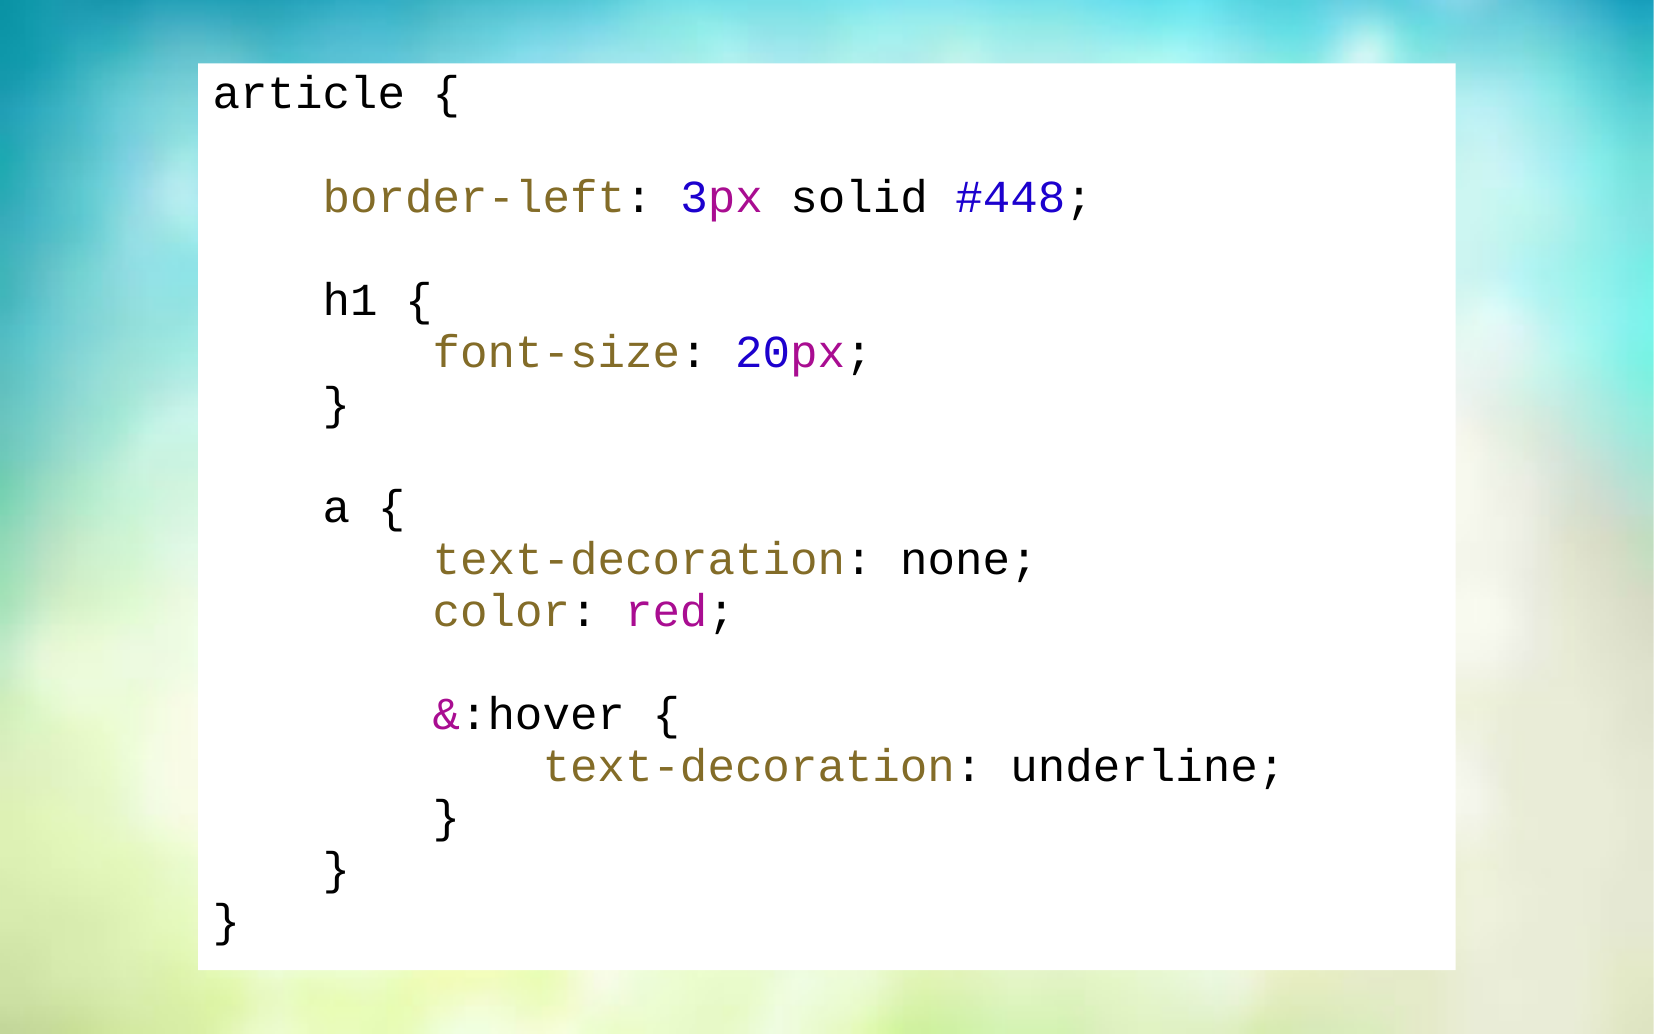

article {
 border-left: 3px solid #448;
 h1 {
 font-size: 20px;
 }
 a {
 text-decoration: none;
 color: red;
 &:hover {
 text-decoration: underline;
 }
 }
}